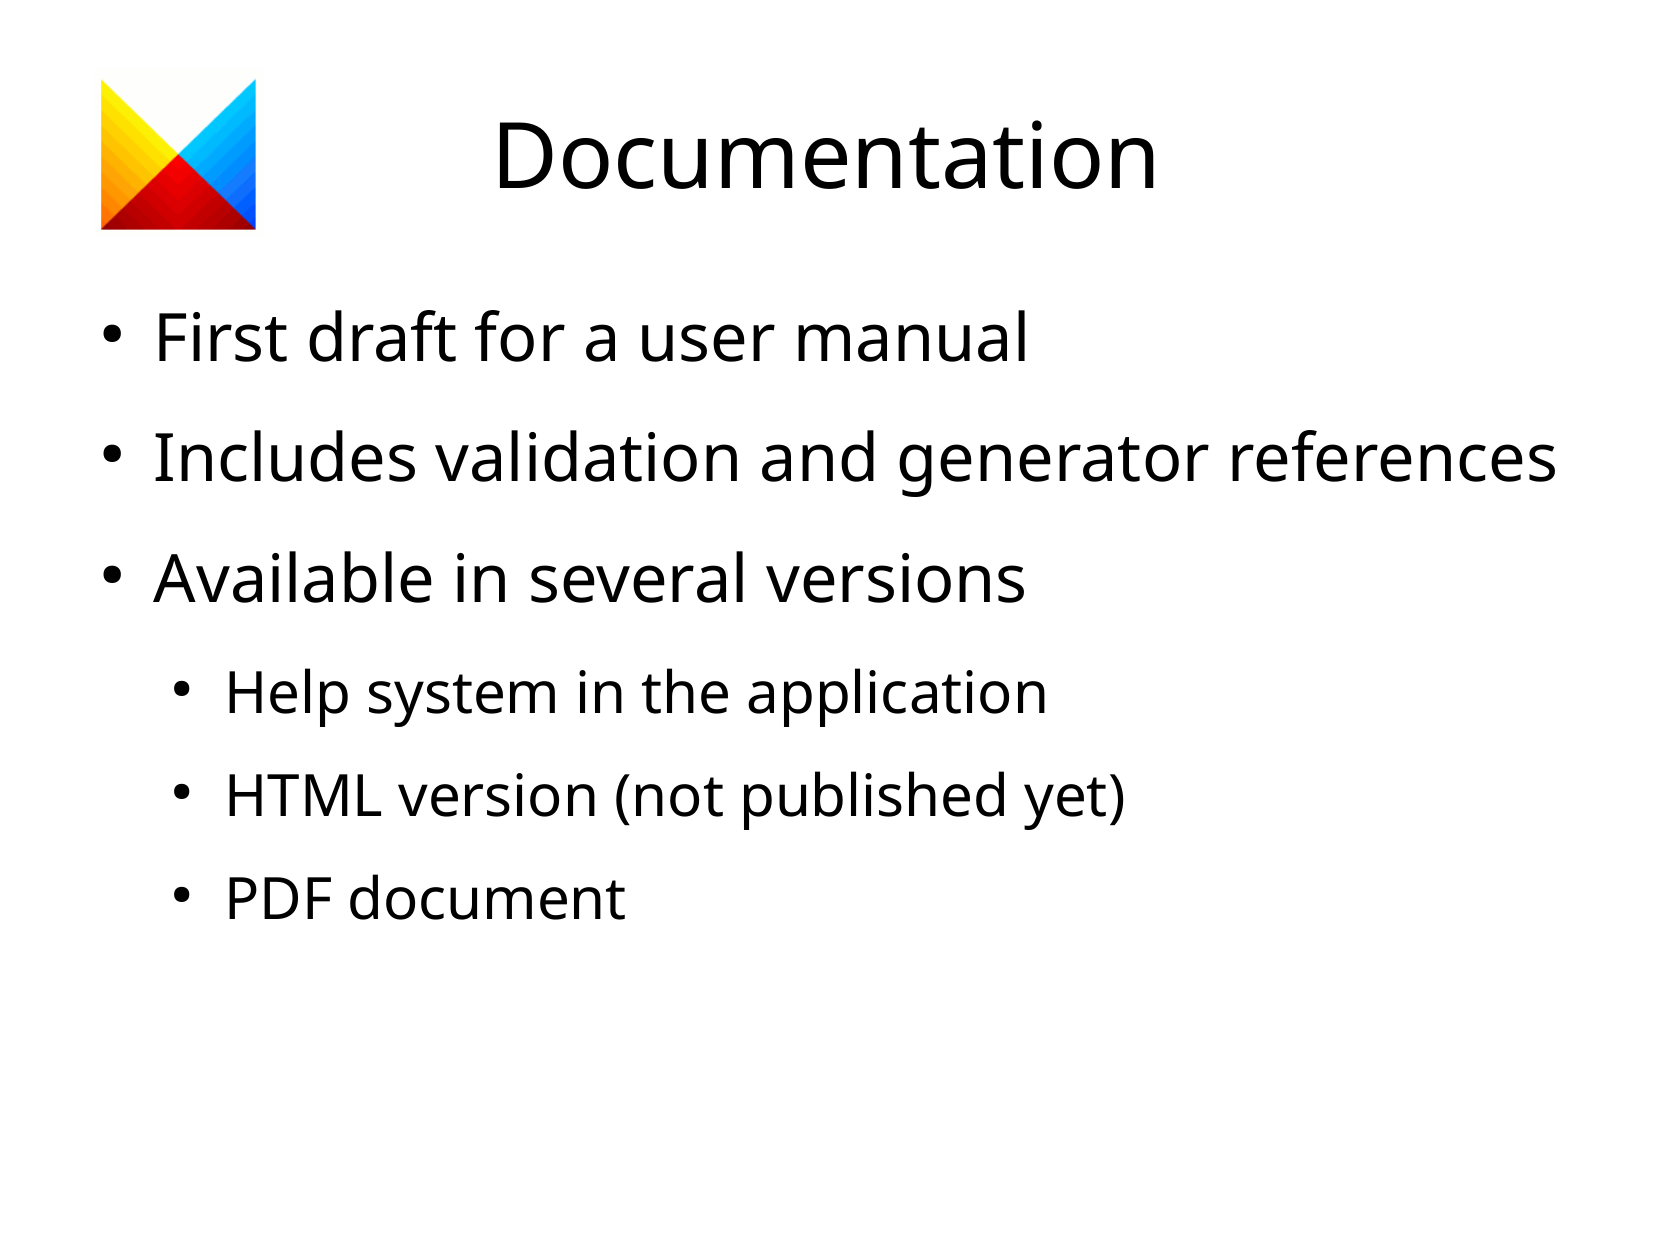

# Documentation
First draft for a user manual
Includes validation and generator references
Available in several versions
Help system in the application
HTML version (not published yet)
PDF document